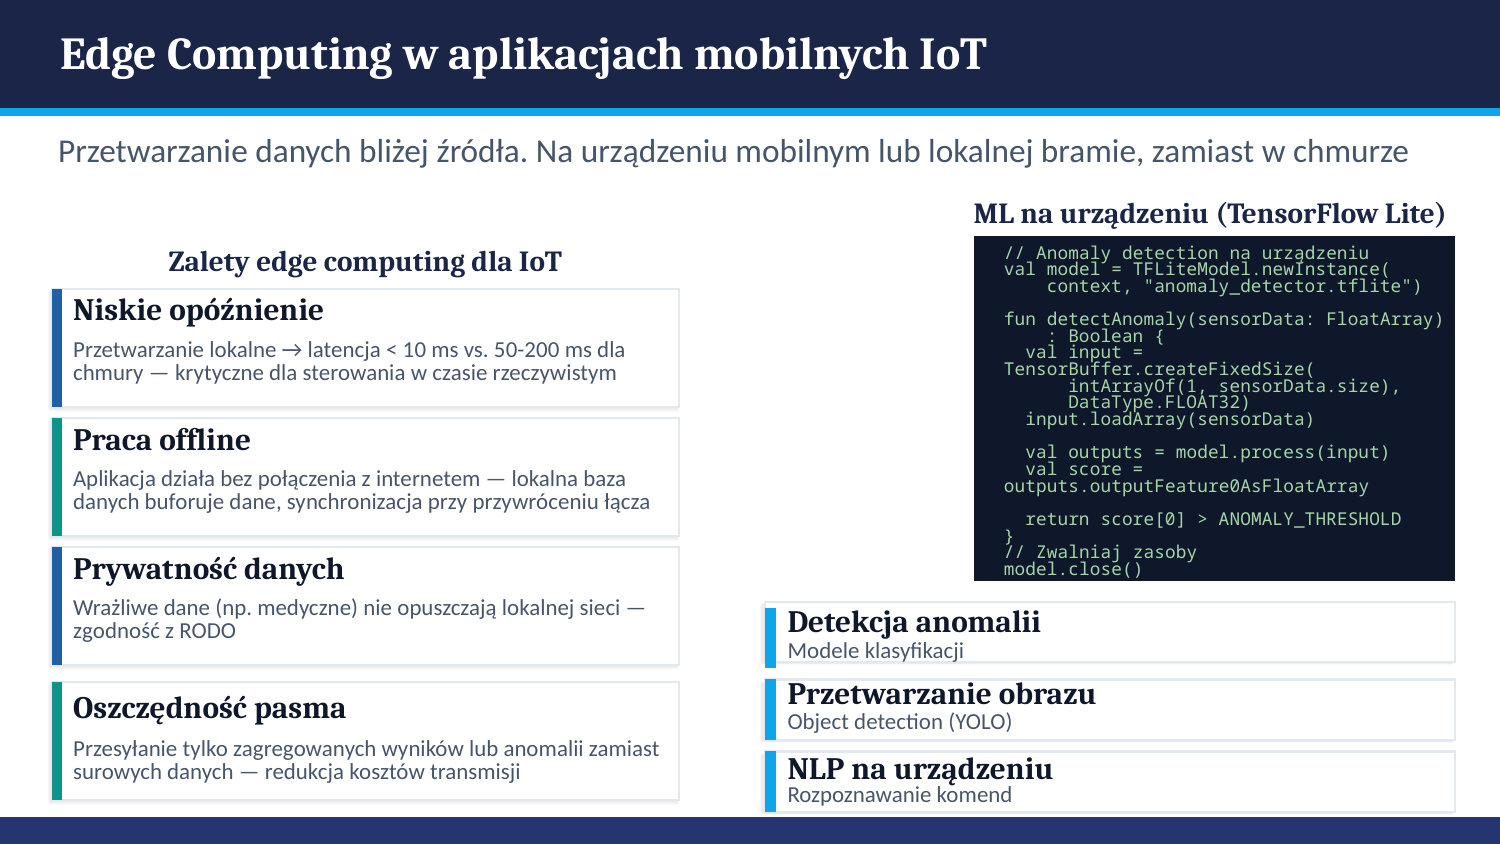

Edge Computing w aplikacjach mobilnych IoT
Przetwarzanie danych bliżej źródła. Na urządzeniu mobilnym lub lokalnej bramie, zamiast w chmurze
ML na urządzeniu (TensorFlow Lite)
Zalety edge computing dla IoT
// Anomaly detection na urządzeniu
val model = TFLiteModel.newInstance(
 context, "anomaly_detector.tflite")
fun detectAnomaly(sensorData: FloatArray)
 : Boolean {
 val input = TensorBuffer.createFixedSize(
 intArrayOf(1, sensorData.size),
 DataType.FLOAT32)
 input.loadArray(sensorData)
 val outputs = model.process(input)
 val score = outputs.outputFeature0AsFloatArray
 return score[0] > ANOMALY_THRESHOLD
}
// Zwalniaj zasoby
model.close()
Niskie opóźnienie
Przetwarzanie lokalne → latencja < 10 ms vs. 50-200 ms dla chmury — krytyczne dla sterowania w czasie rzeczywistym
Praca offline
Aplikacja działa bez połączenia z internetem — lokalna baza danych buforuje dane, synchronizacja przy przywróceniu łącza
Prywatność danych
Wrażliwe dane (np. medyczne) nie opuszczają lokalnej sieci — zgodność z RODO
Detekcja anomalii
Modele klasyfikacji
Przetwarzanie obrazu
Oszczędność pasma
Przesyłanie tylko zagregowanych wyników lub anomalii zamiast surowych danych — redukcja kosztów transmisji
Object detection (YOLO)
NLP na urządzeniu
Rozpoznawanie komend